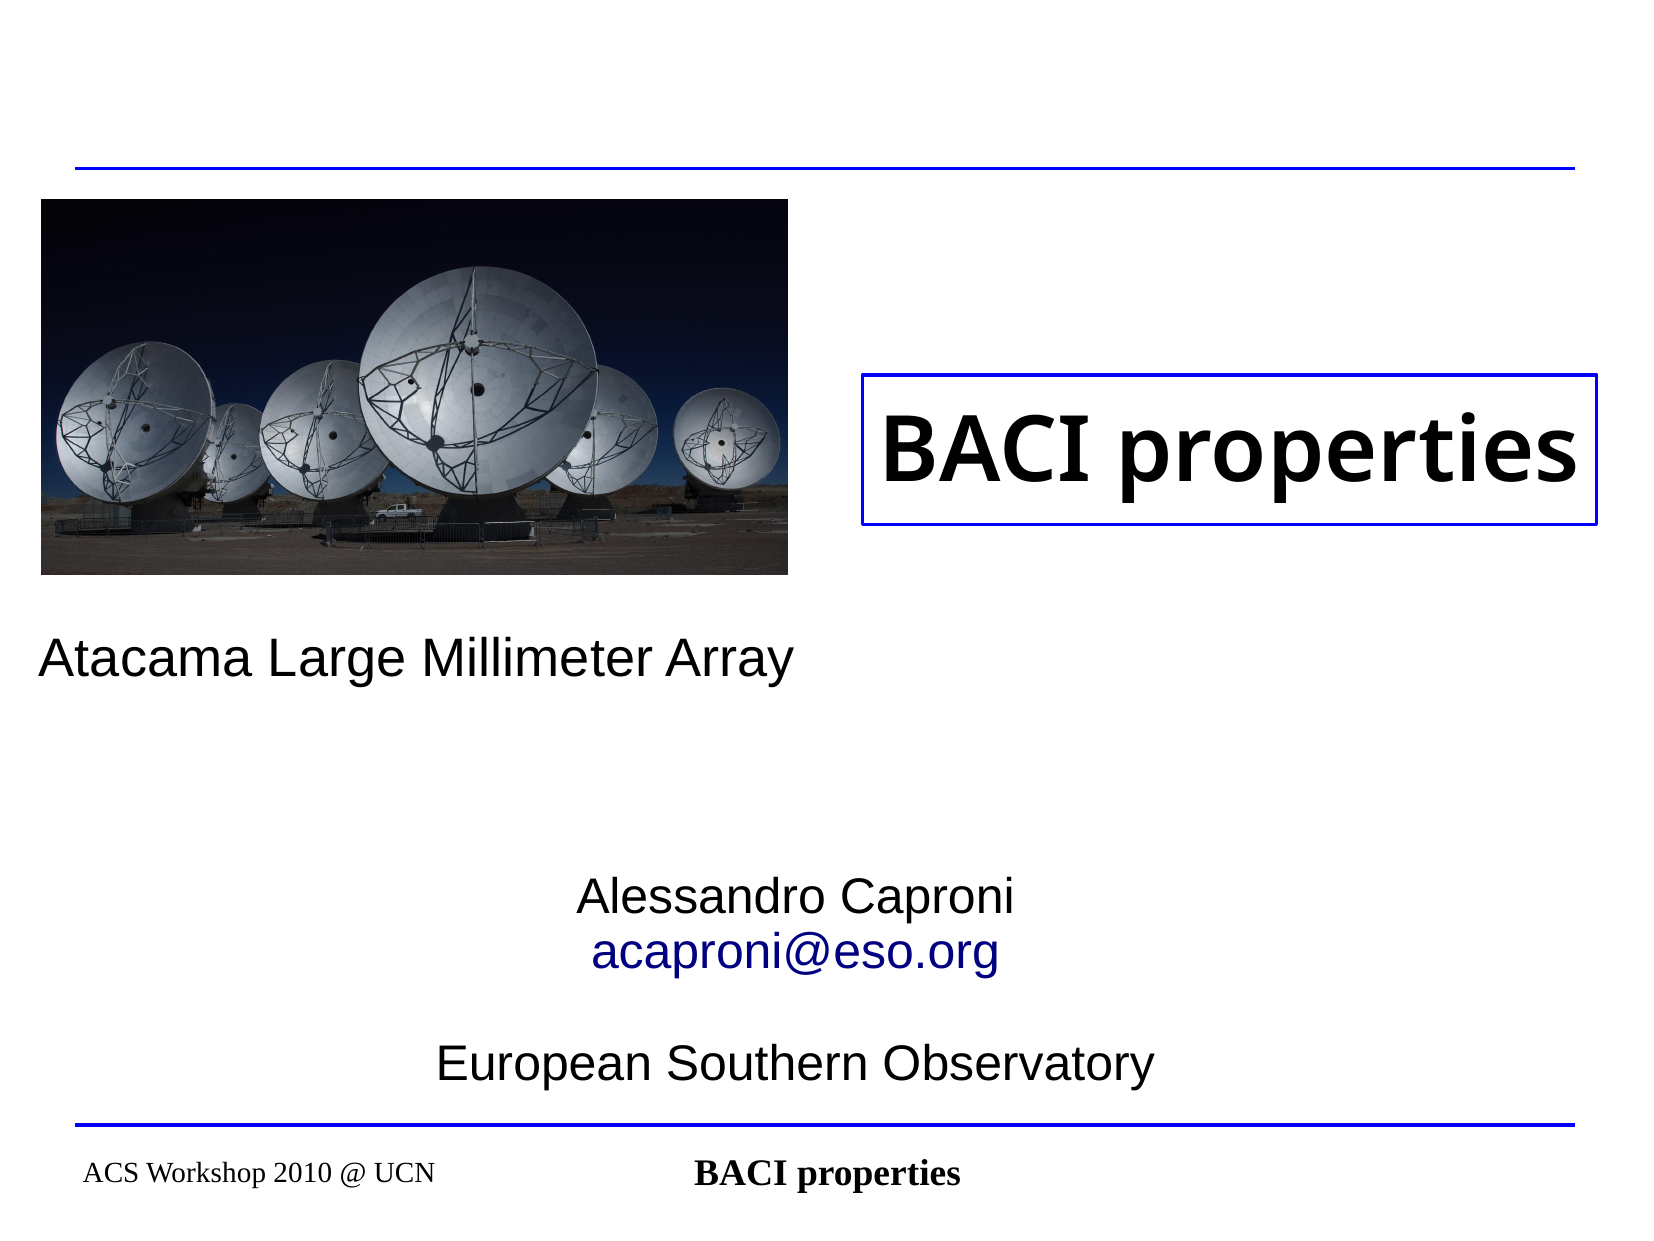

#
BACI properties
Atacama Large Millimeter Array
Alessandro Caproni
acaproni@eso.org
European Southern Observatory